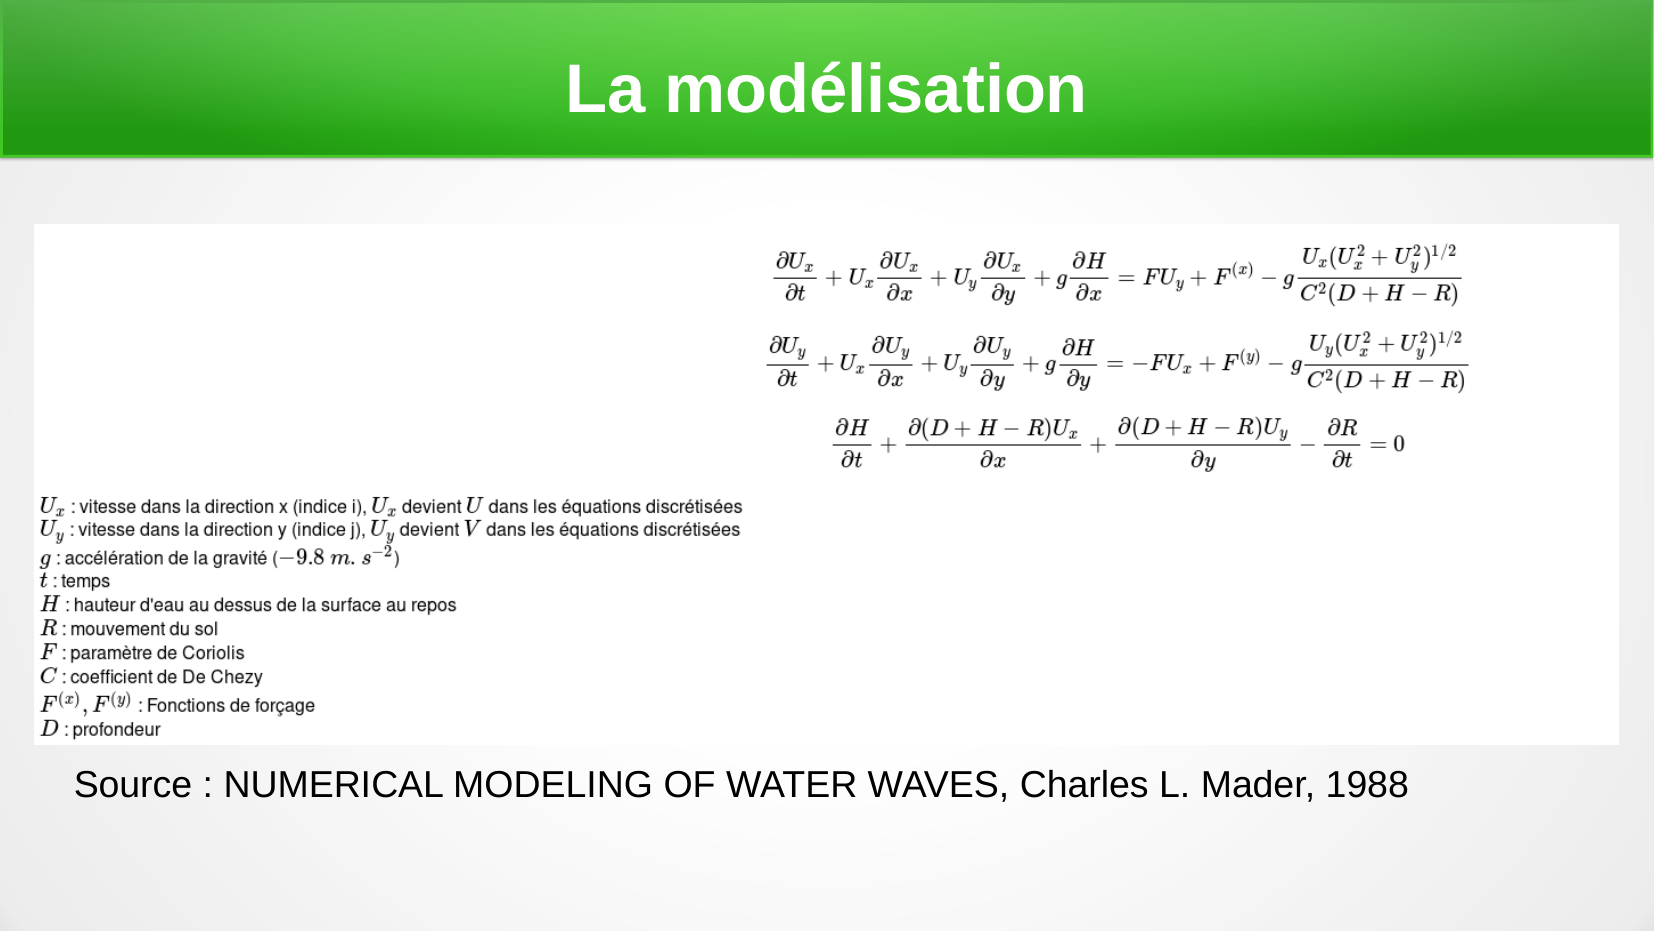

# La modélisation
Insérer le system EDP et liste des variables utilisées
Source : NUMERICAL MODELING OF WATER WAVES, Charles L. Mader, 1988